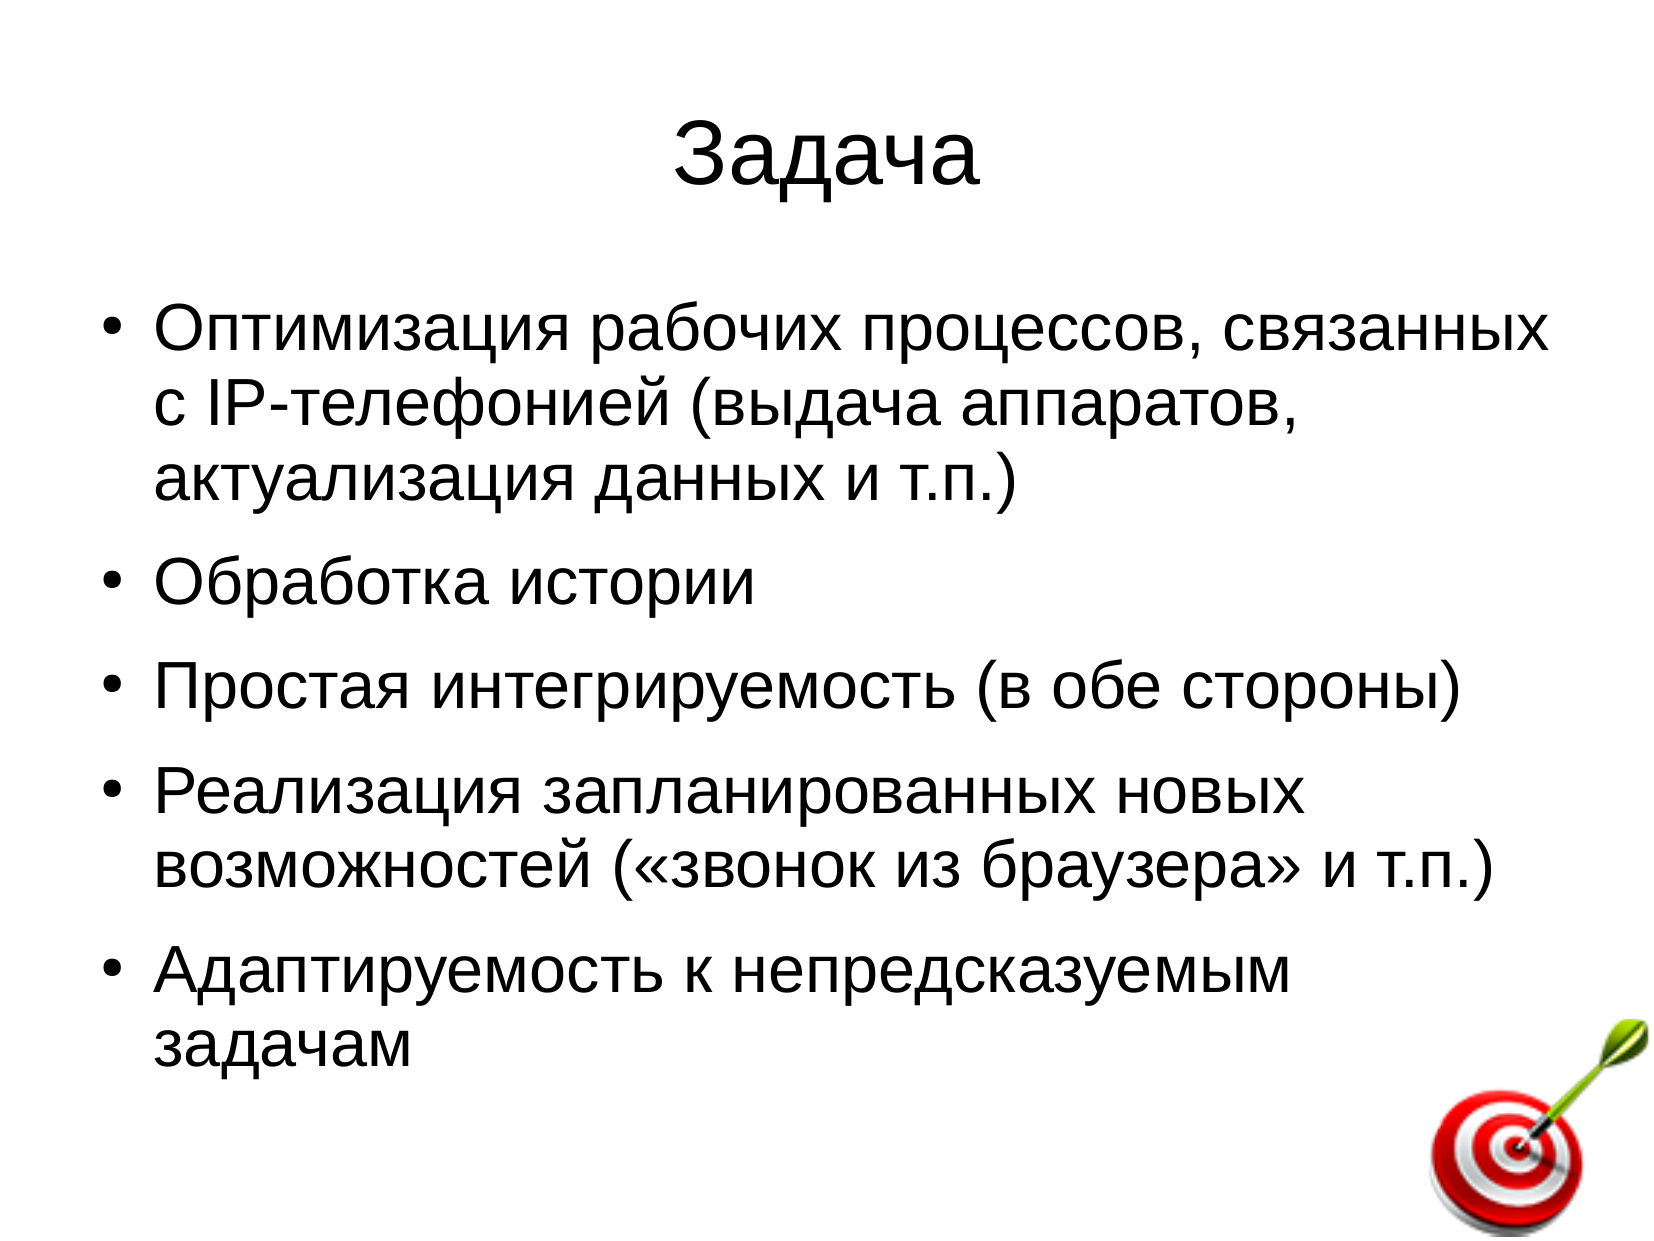

# Задача
Оптимизация рабочих процессов, связанных с IP‑телефонией (выдача аппаратов, актуализация данных и т.п.)
Обработка истории
Простая интегрируемость (в обе стороны)
Реализация запланированных новых возможностей («звонок из браузера» и т.п.)
Адаптируемость к непредсказуемым задачам